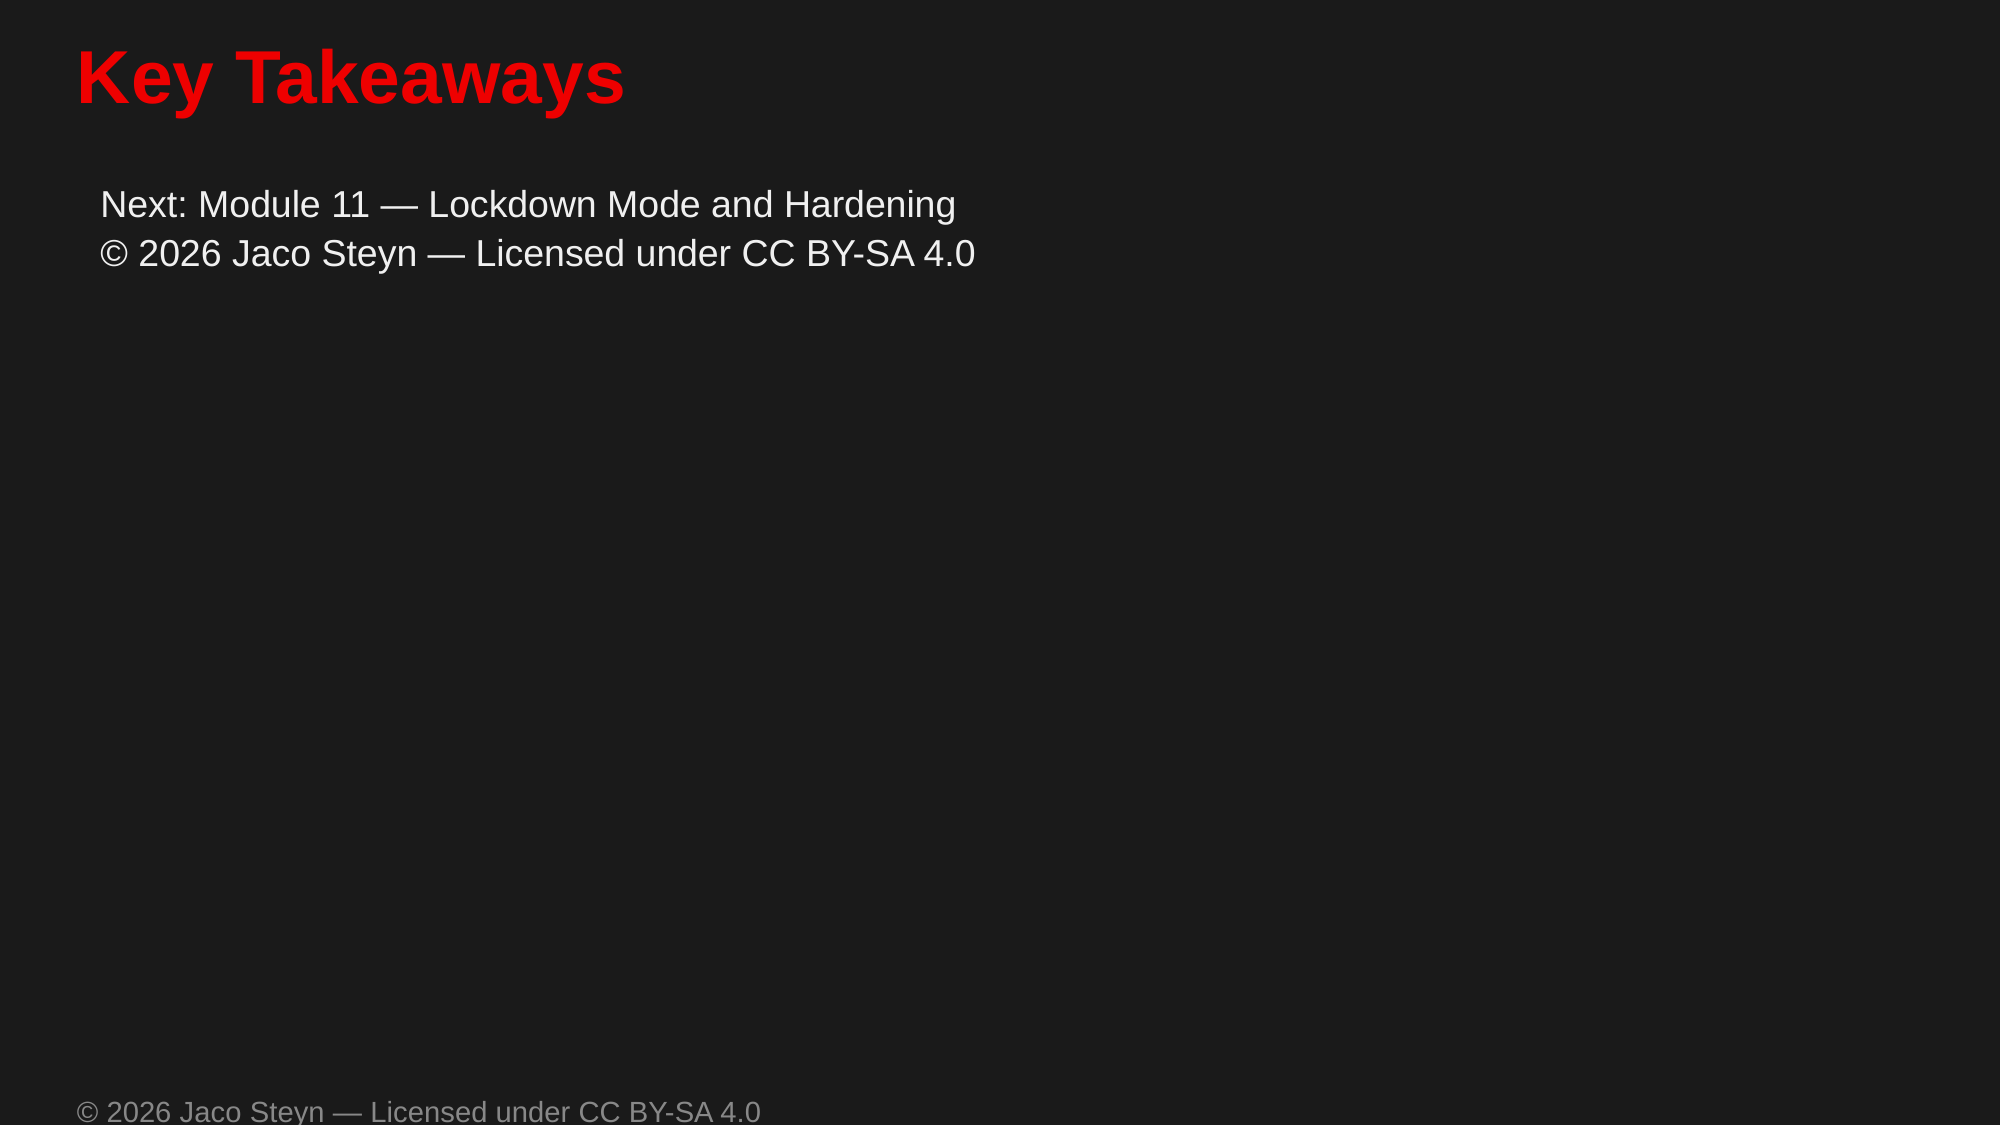

Key Takeaways
Next: Module 11 — Lockdown Mode and Hardening
© 2026 Jaco Steyn — Licensed under CC BY-SA 4.0
© 2026 Jaco Steyn — Licensed under CC BY-SA 4.0